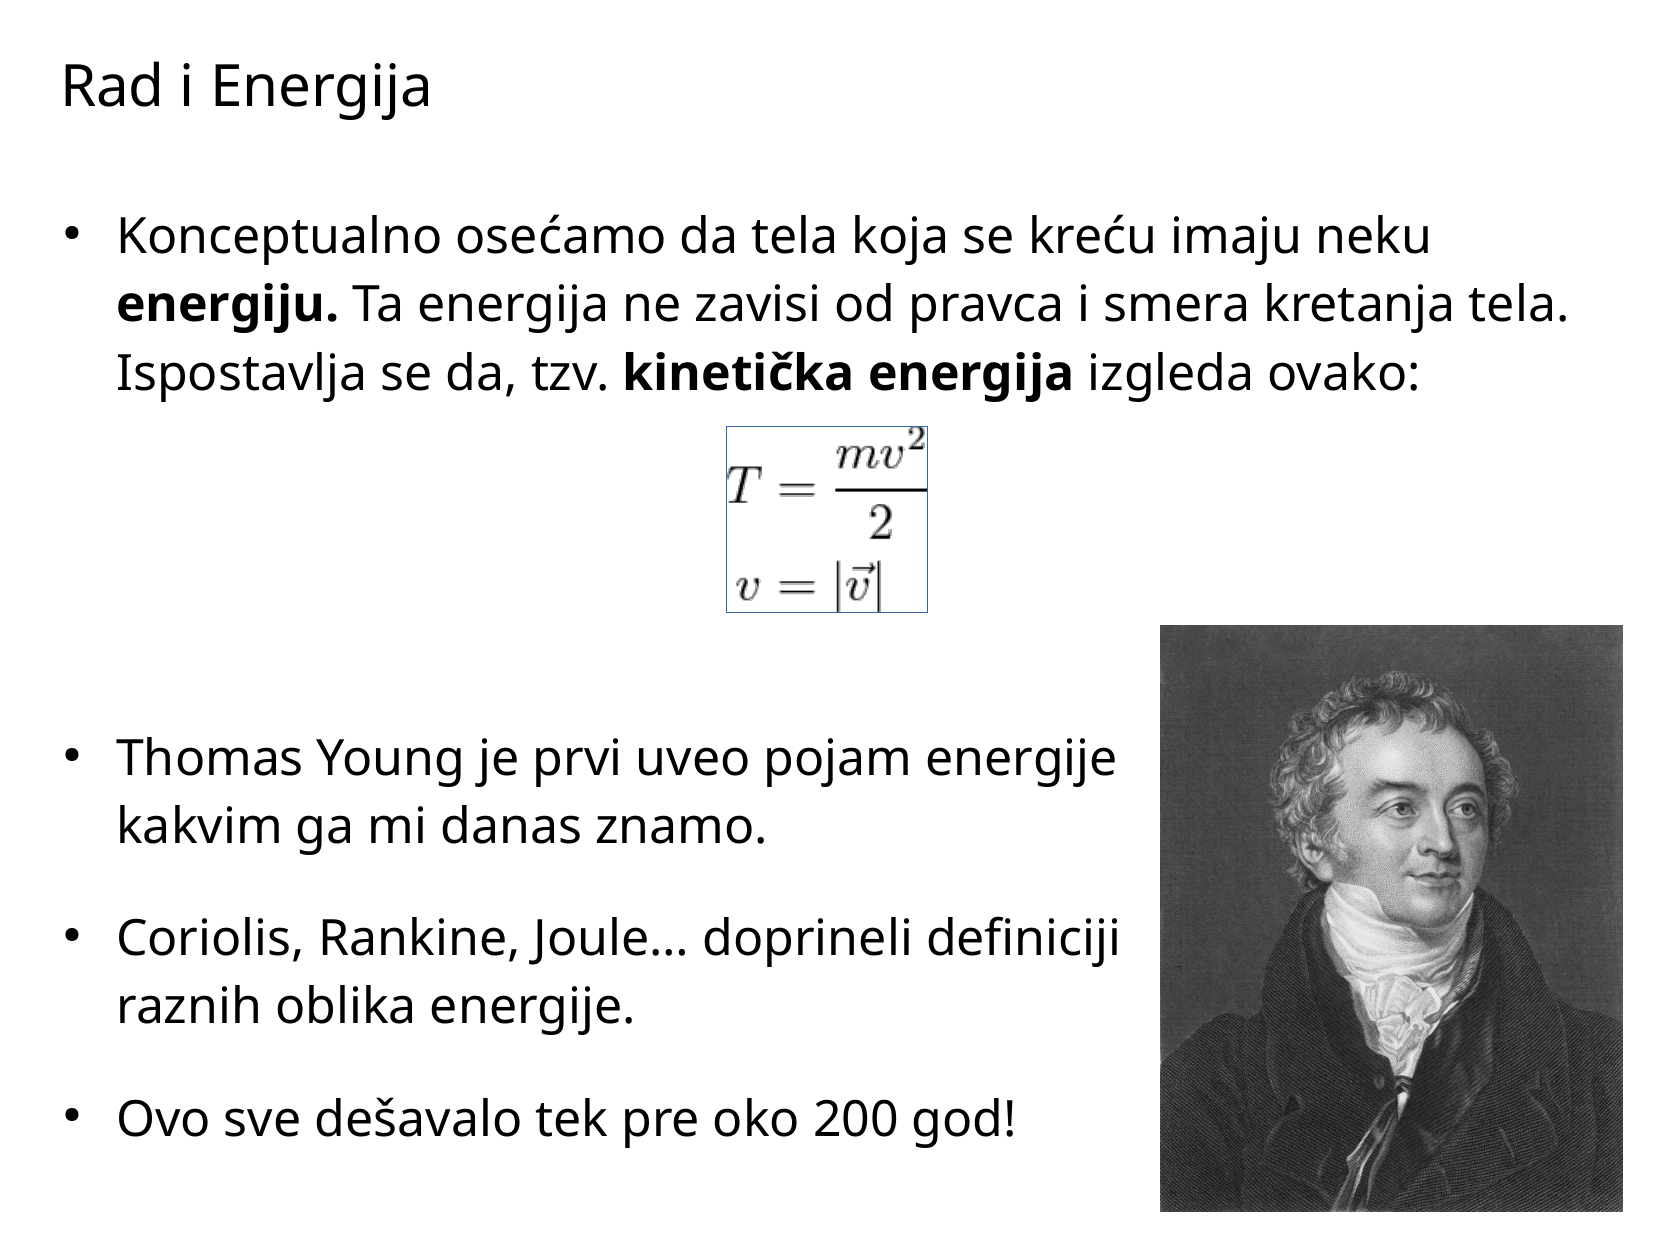

# Rad i Energija
Konceptualno osećamo da tela koja se kreću imaju neku energiju. Ta energija ne zavisi od pravca i smera kretanja tela. Ispostavlja se da, tzv. kinetička energija izgleda ovako:
Thomas Young je prvi uveo pojam energije
kakvim ga mi danas znamo.
Coriolis, Rankine, Joule… doprineli definiciji
raznih oblika energije.
Ovo sve dešavalo tek pre oko 200 god!